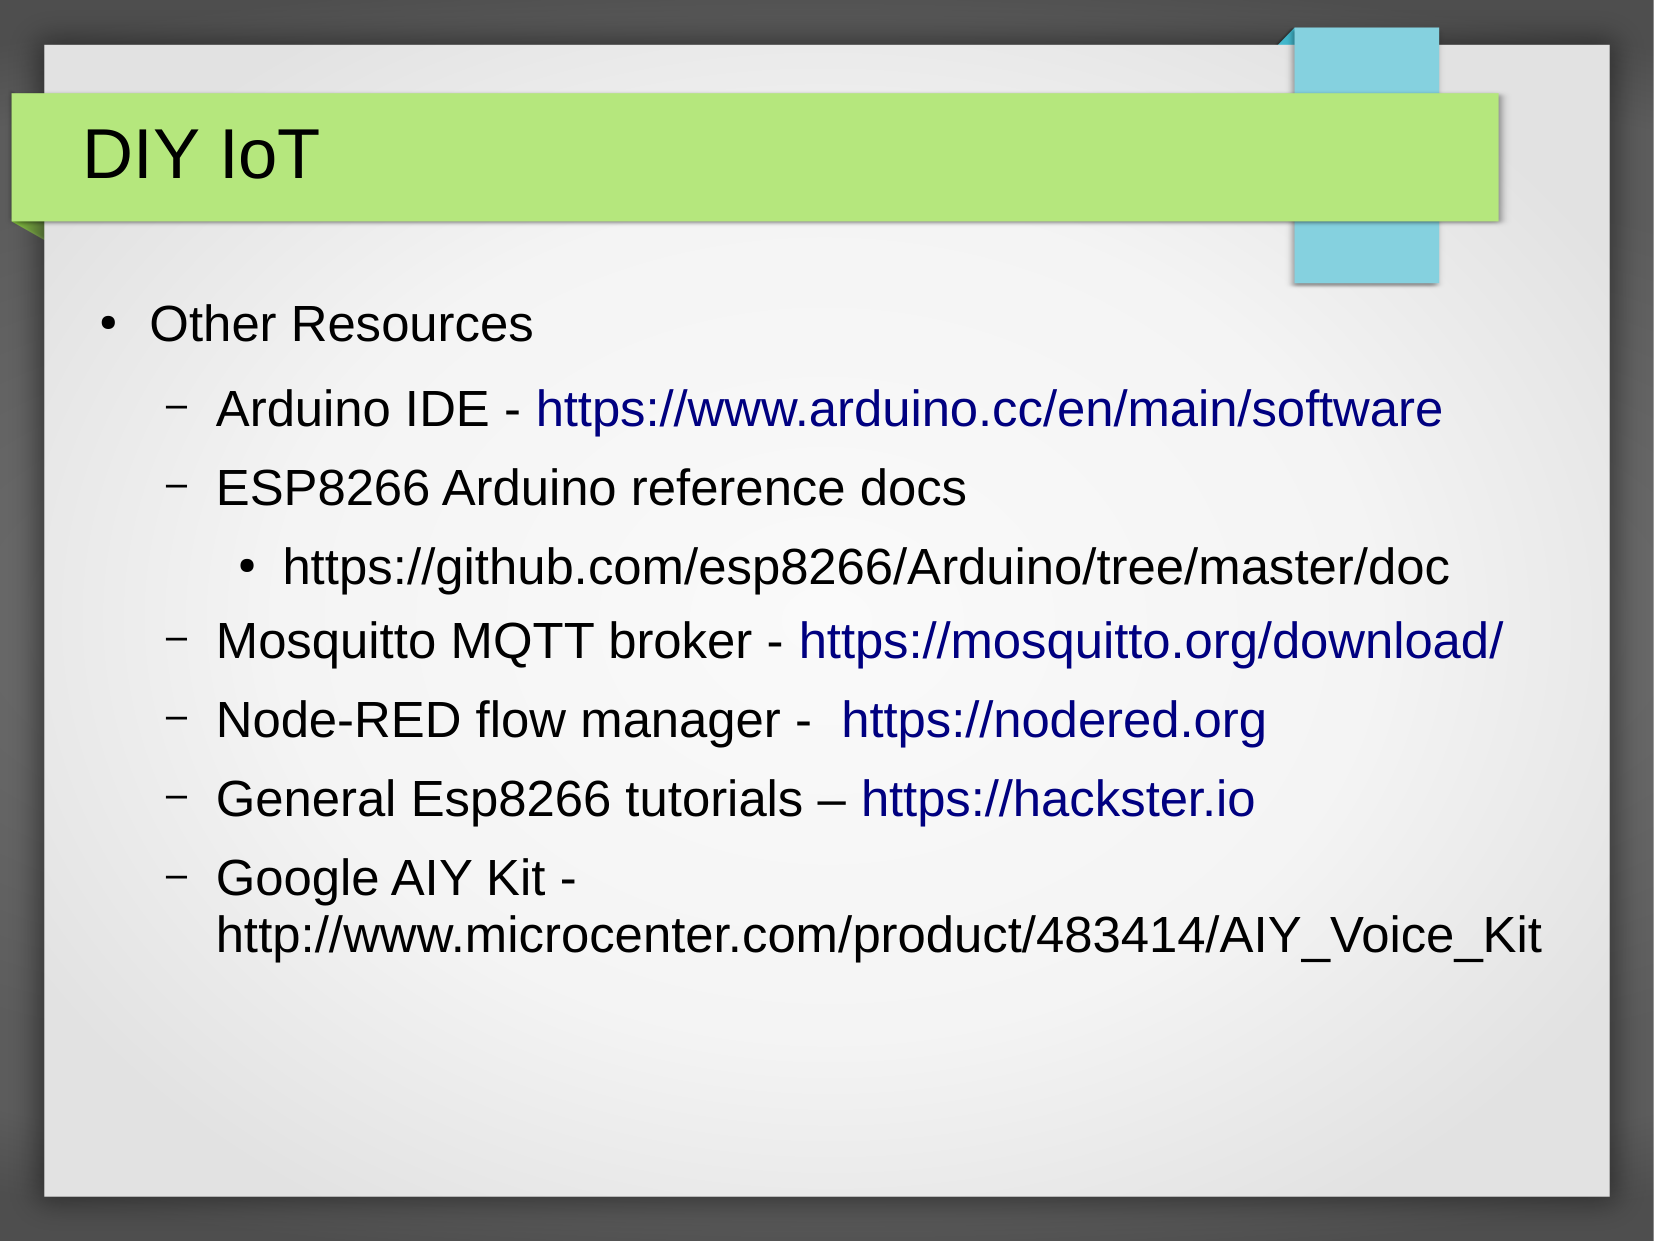

# DIY IoT
Other Resources
Arduino IDE - https://www.arduino.cc/en/main/software
ESP8266 Arduino reference docs
https://github.com/esp8266/Arduino/tree/master/doc
Mosquitto MQTT broker - https://mosquitto.org/download/
Node-RED flow manager - https://nodered.org
General Esp8266 tutorials – https://hackster.io
Google AIY Kit - http://www.microcenter.com/product/483414/AIY_Voice_Kit